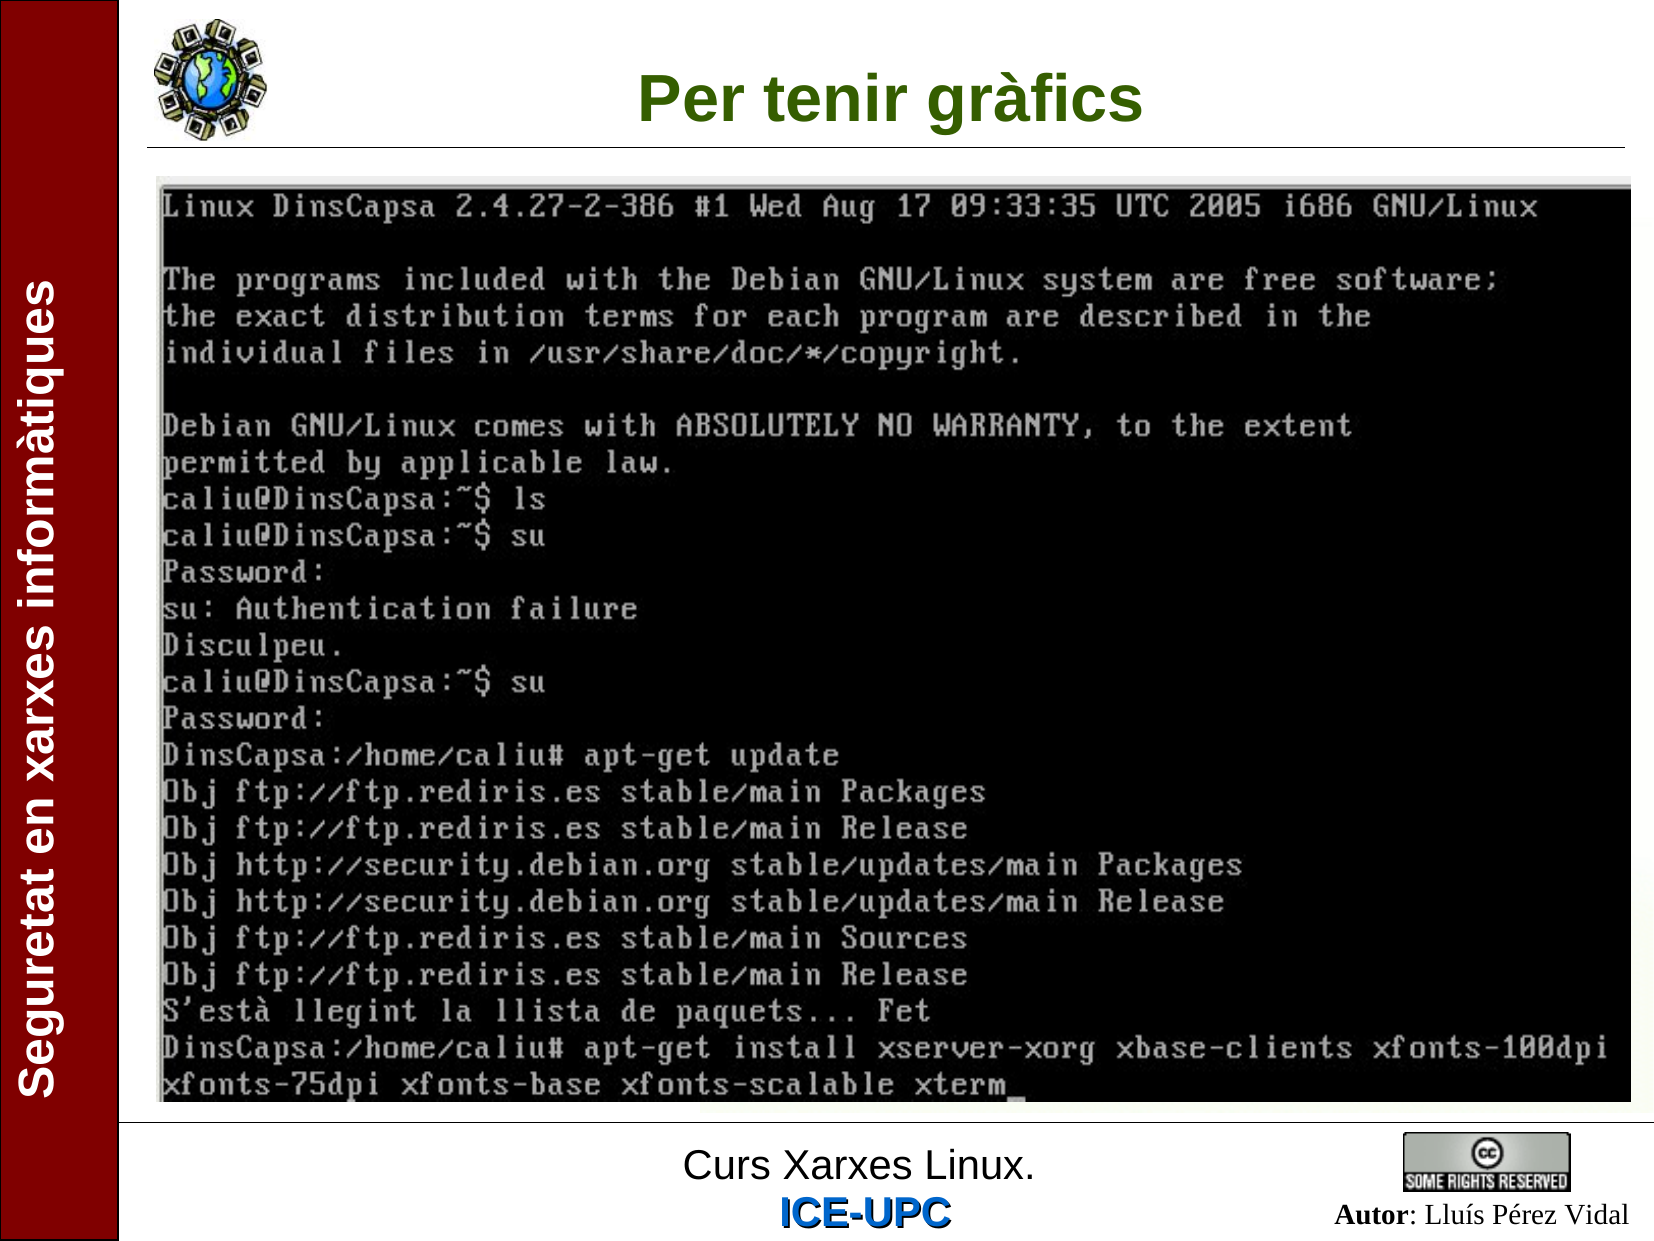

# Per tenir gràfics
 Croquis d'arquitectura mostrant les 3 zones